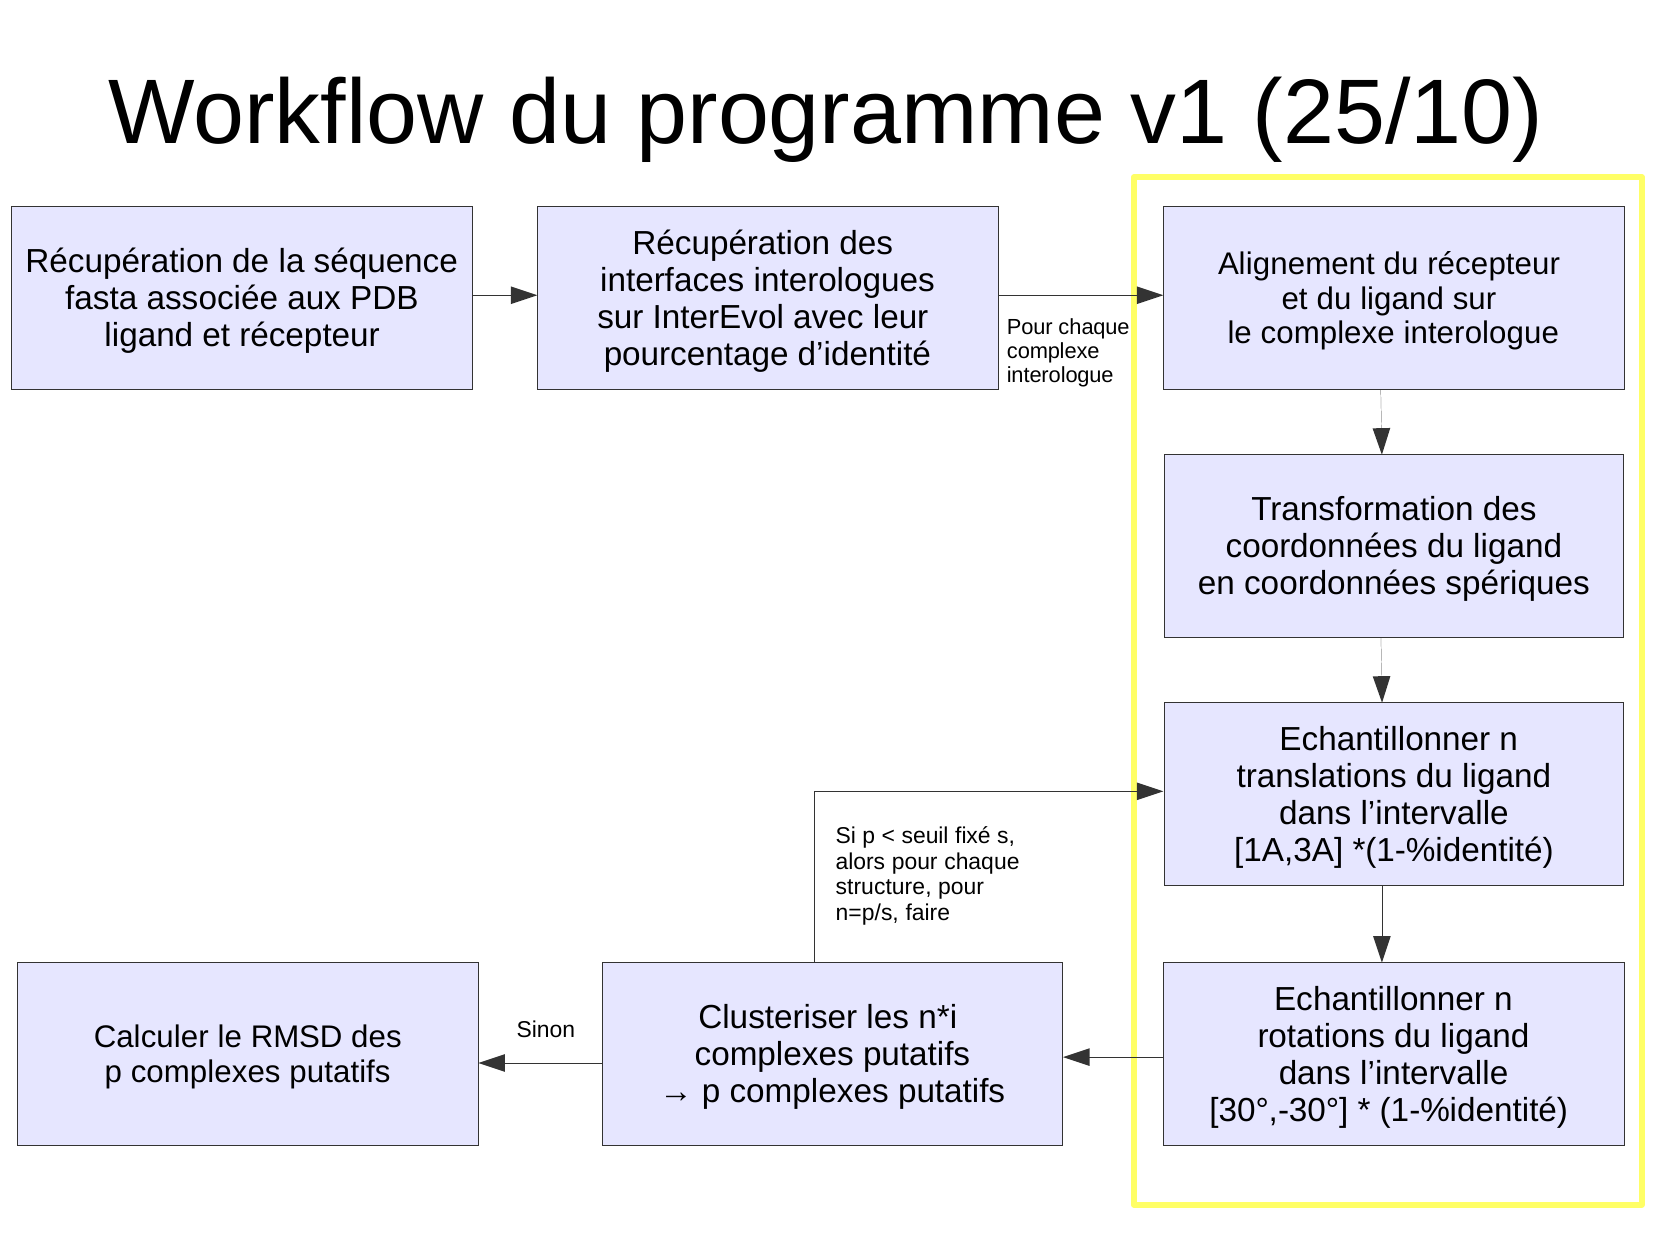

# Workflow du programme v1 (25/10)
Récupération de la séquence
fasta associée aux PDB
ligand et récepteur
Récupération des
interfaces interologues
sur InterEvol avec leur
pourcentage d’identité
Alignement du récepteur
et du ligand sur
le complexe interologue
Pour chaque
complexe
interologue
Transformation des
coordonnées du ligand
en coordonnées spériques
 Echantillonner n
translations du ligand
dans l’intervalle
[1A,3A] *(1-%identité)
Si p < seuil fixé s, alors pour chaque structure, pour n=p/s, faire
Calculer le score des
p complexes putatifs
et les ordonner
Calculer le RMSD des
p complexes putatifs
Clusteriser les n*i
complexes putatifs
→ p complexes putatifs
 Echantillonner n
rotations du ligand
dans l’intervalle
[30°,-30°] * (1-%identité)
Sinon